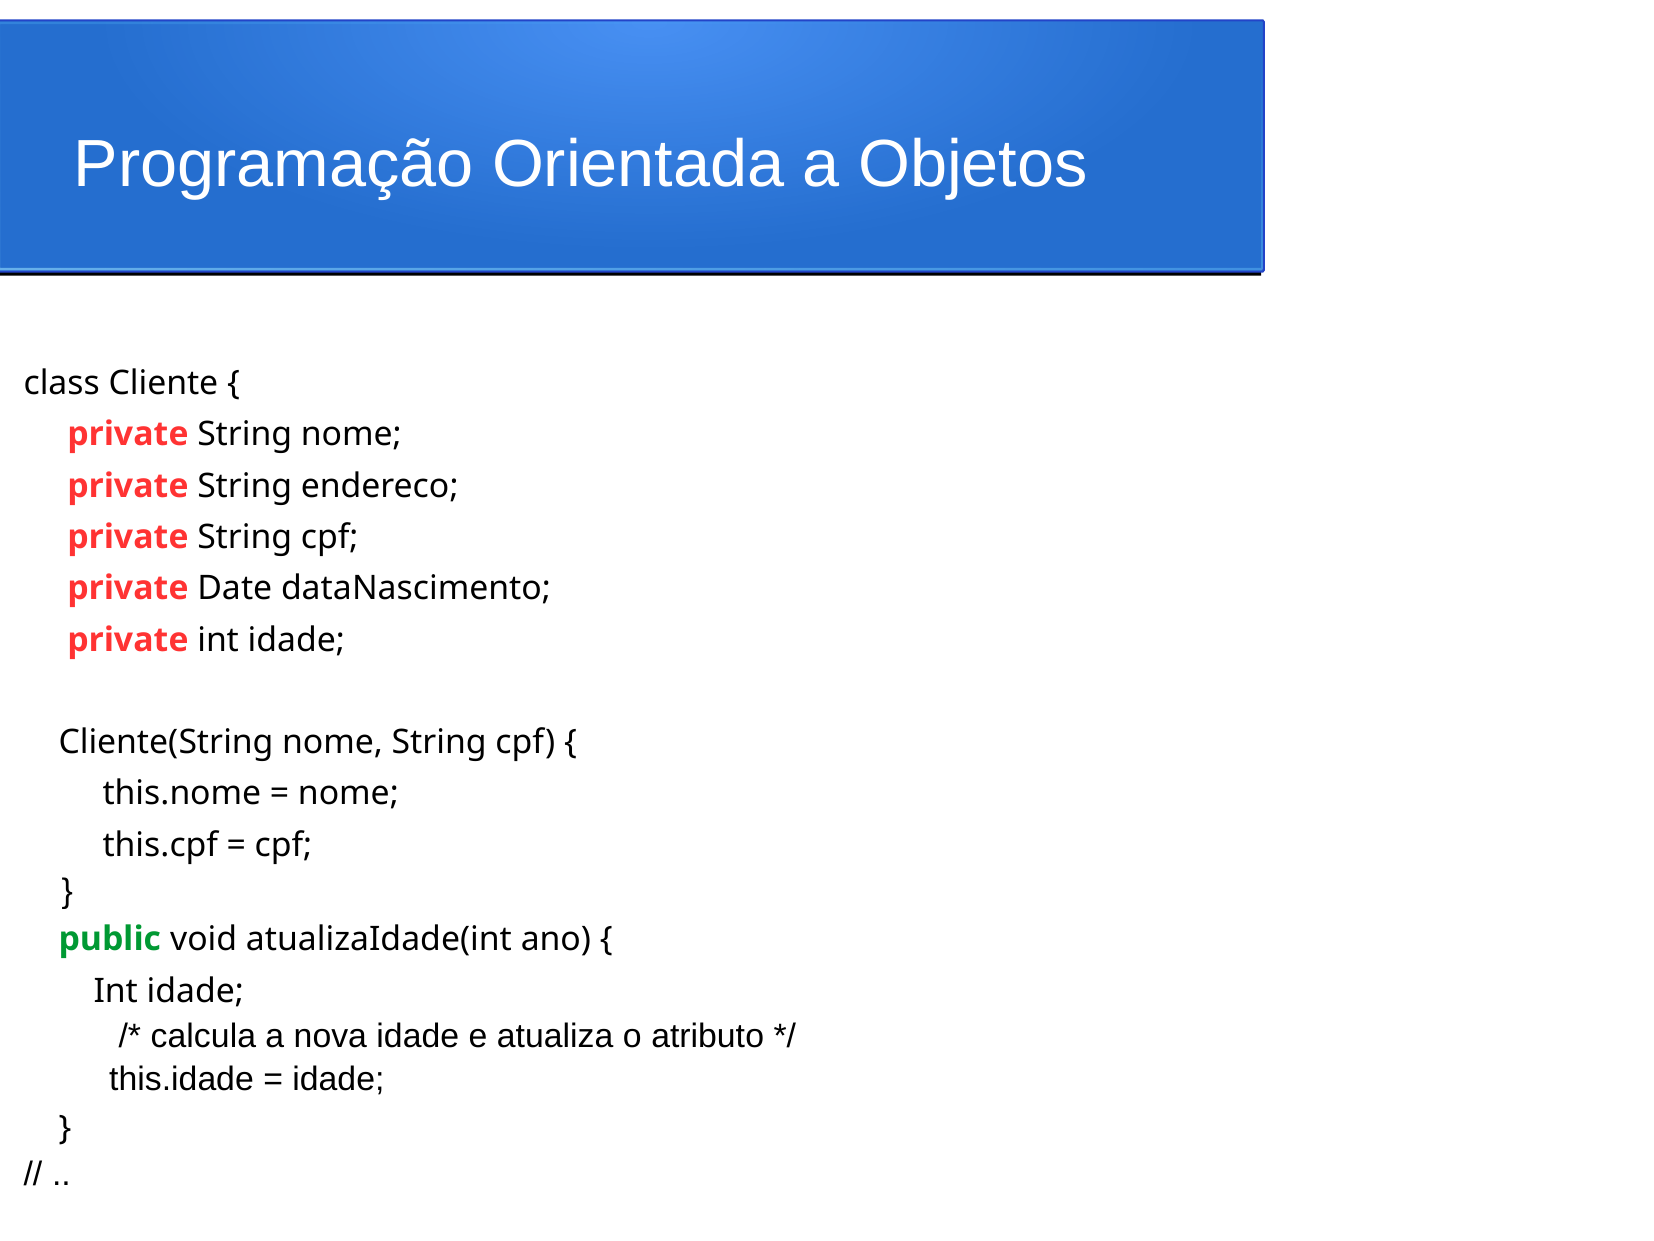

Programação Orientada a Objetos
# class Cliente {
 private String nome;
 private String endereco;
 private String cpf;
 private Date dataNascimento;
 private int idade;
 Cliente(String nome, String cpf) {
 this.nome = nome;
 this.cpf = cpf;
 }
 public void atualizaIdade(int ano) {
 Int idade;
 /* calcula a nova idade e atualiza o atributo */
 this.idade = idade;
 }
// ..